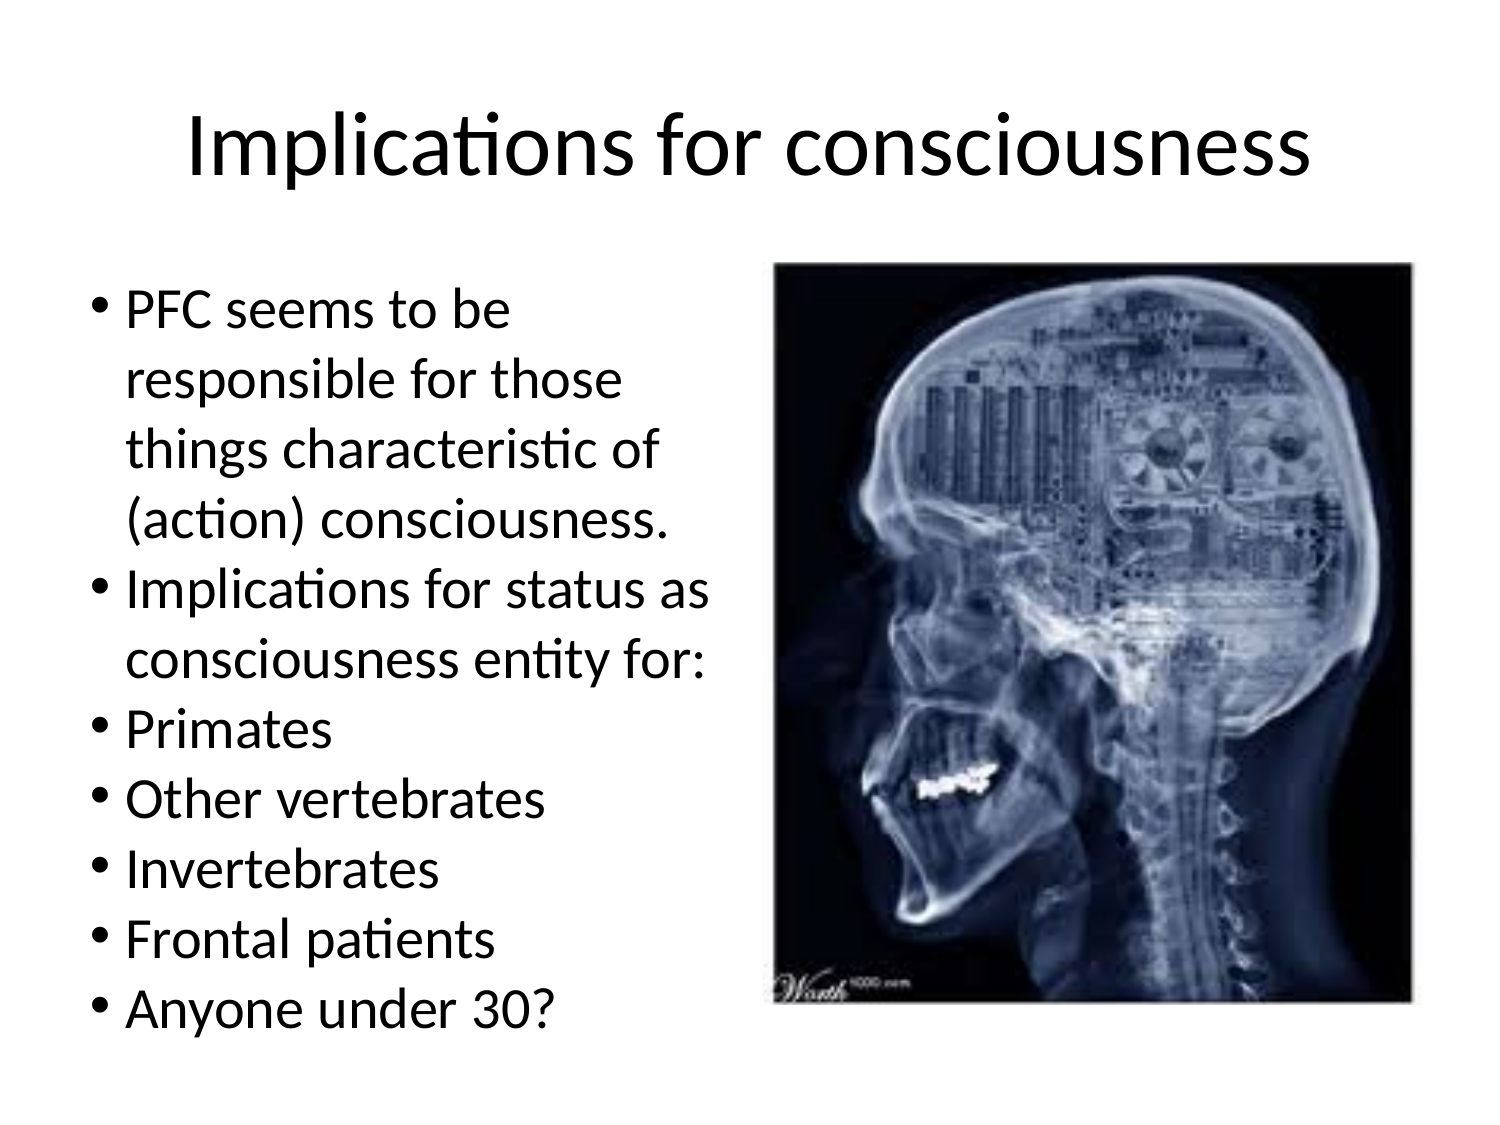

Implications for consciousness
PFC seems to be responsible for those things characteristic of (action) consciousness.
Implications for status as consciousness entity for:
Primates
Other vertebrates
Invertebrates
Frontal patients
Anyone under 30?